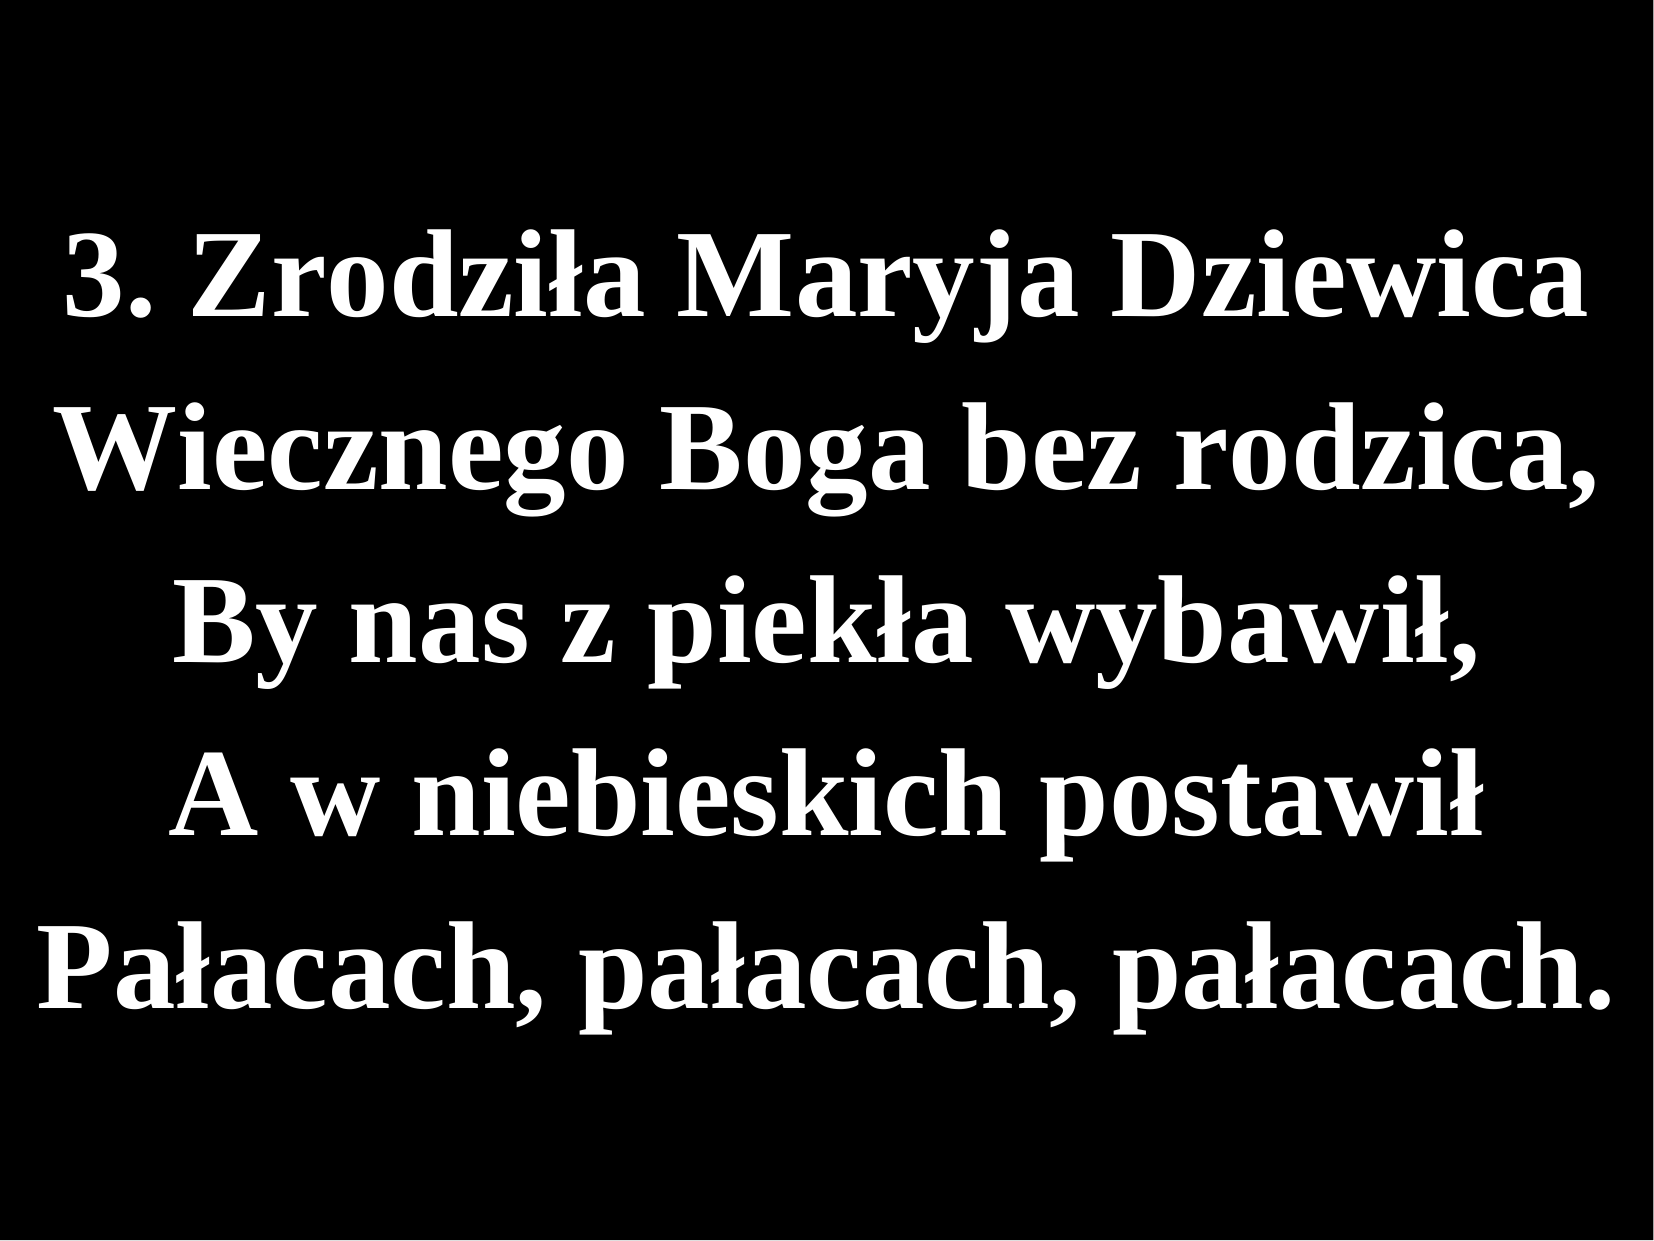

# 3. Zrodziła Maryja Dziewica ppp Wiecznego Boga bez rodzica, ppp By nas z piekła wybawił, ppp A w niebieskich postawił ppp Pałacach, pałacach, pałacach.